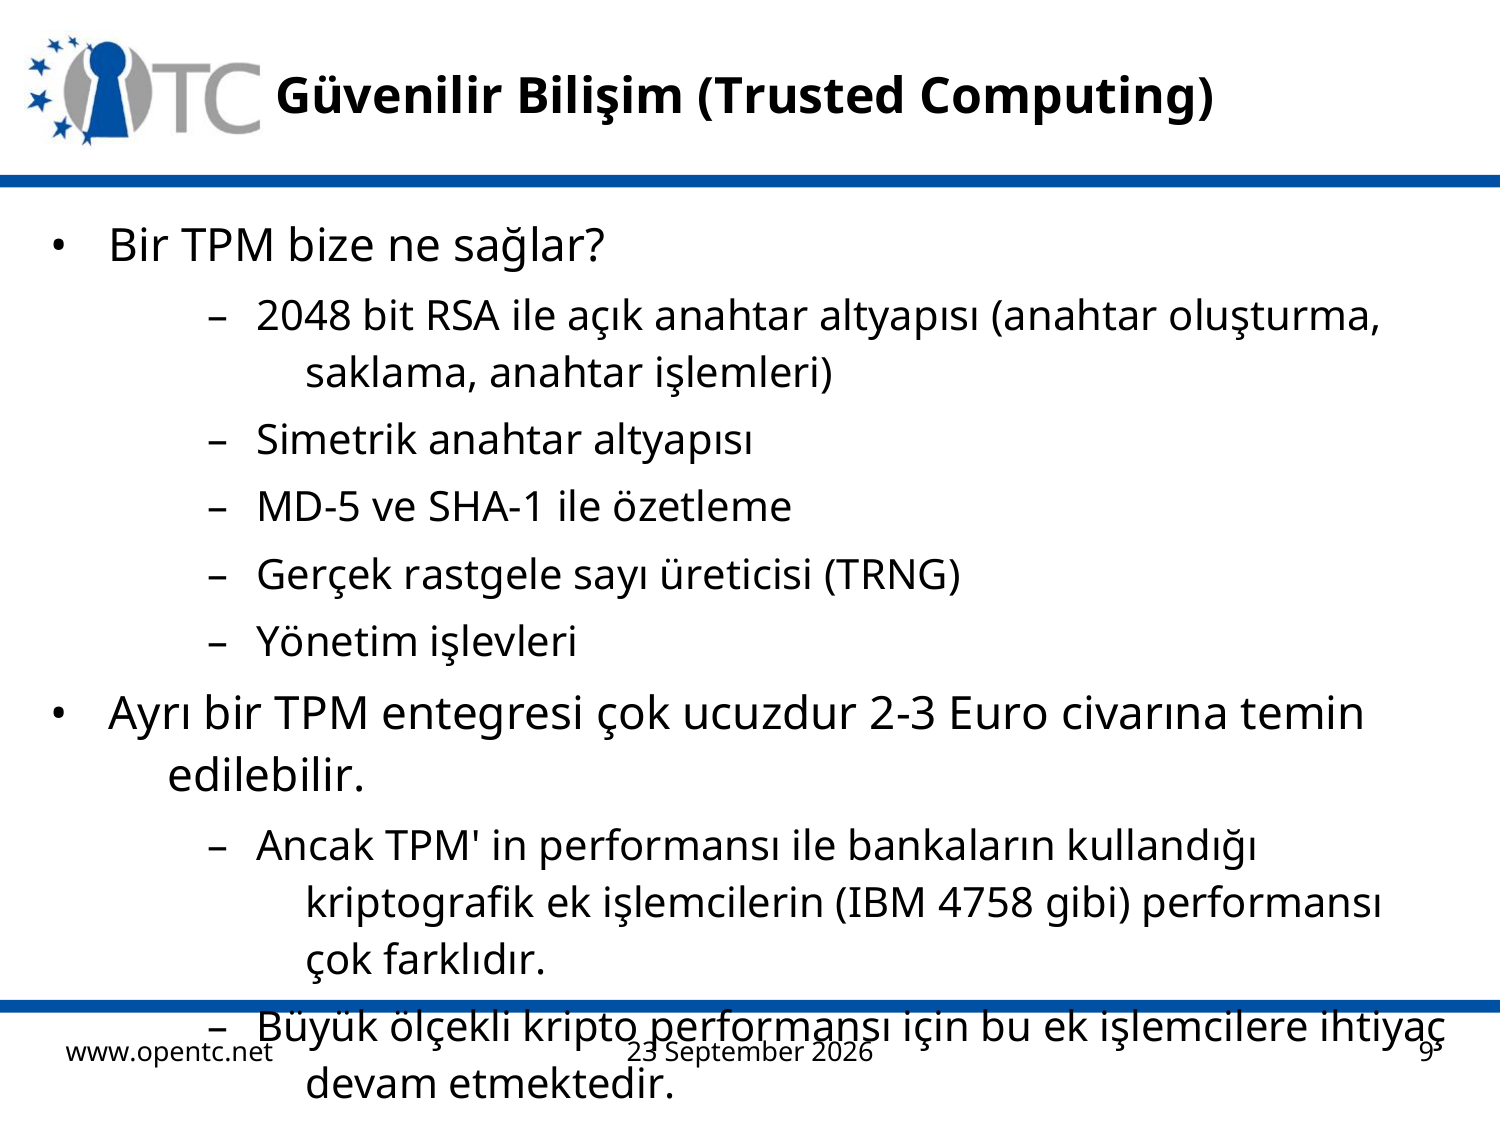

# Güvenilir Bilişim (Trusted Computing)
Bir TPM bize ne sağlar?
2048 bit RSA ile açık anahtar altyapısı (anahtar oluşturma, saklama, anahtar işlemleri)
Simetrik anahtar altyapısı
MD-5 ve SHA-1 ile özetleme
Gerçek rastgele sayı üreticisi (TRNG)
Yönetim işlevleri
Ayrı bir TPM entegresi çok ucuzdur 2-3 Euro civarına temin edilebilir.
Ancak TPM' in performansı ile bankaların kullandığı kriptografik ek işlemcilerin (IBM 4758 gibi) performansı çok farklıdır.
Büyük ölçekli kripto performansı için bu ek işlemcilere ihtiyaç devam etmektedir.